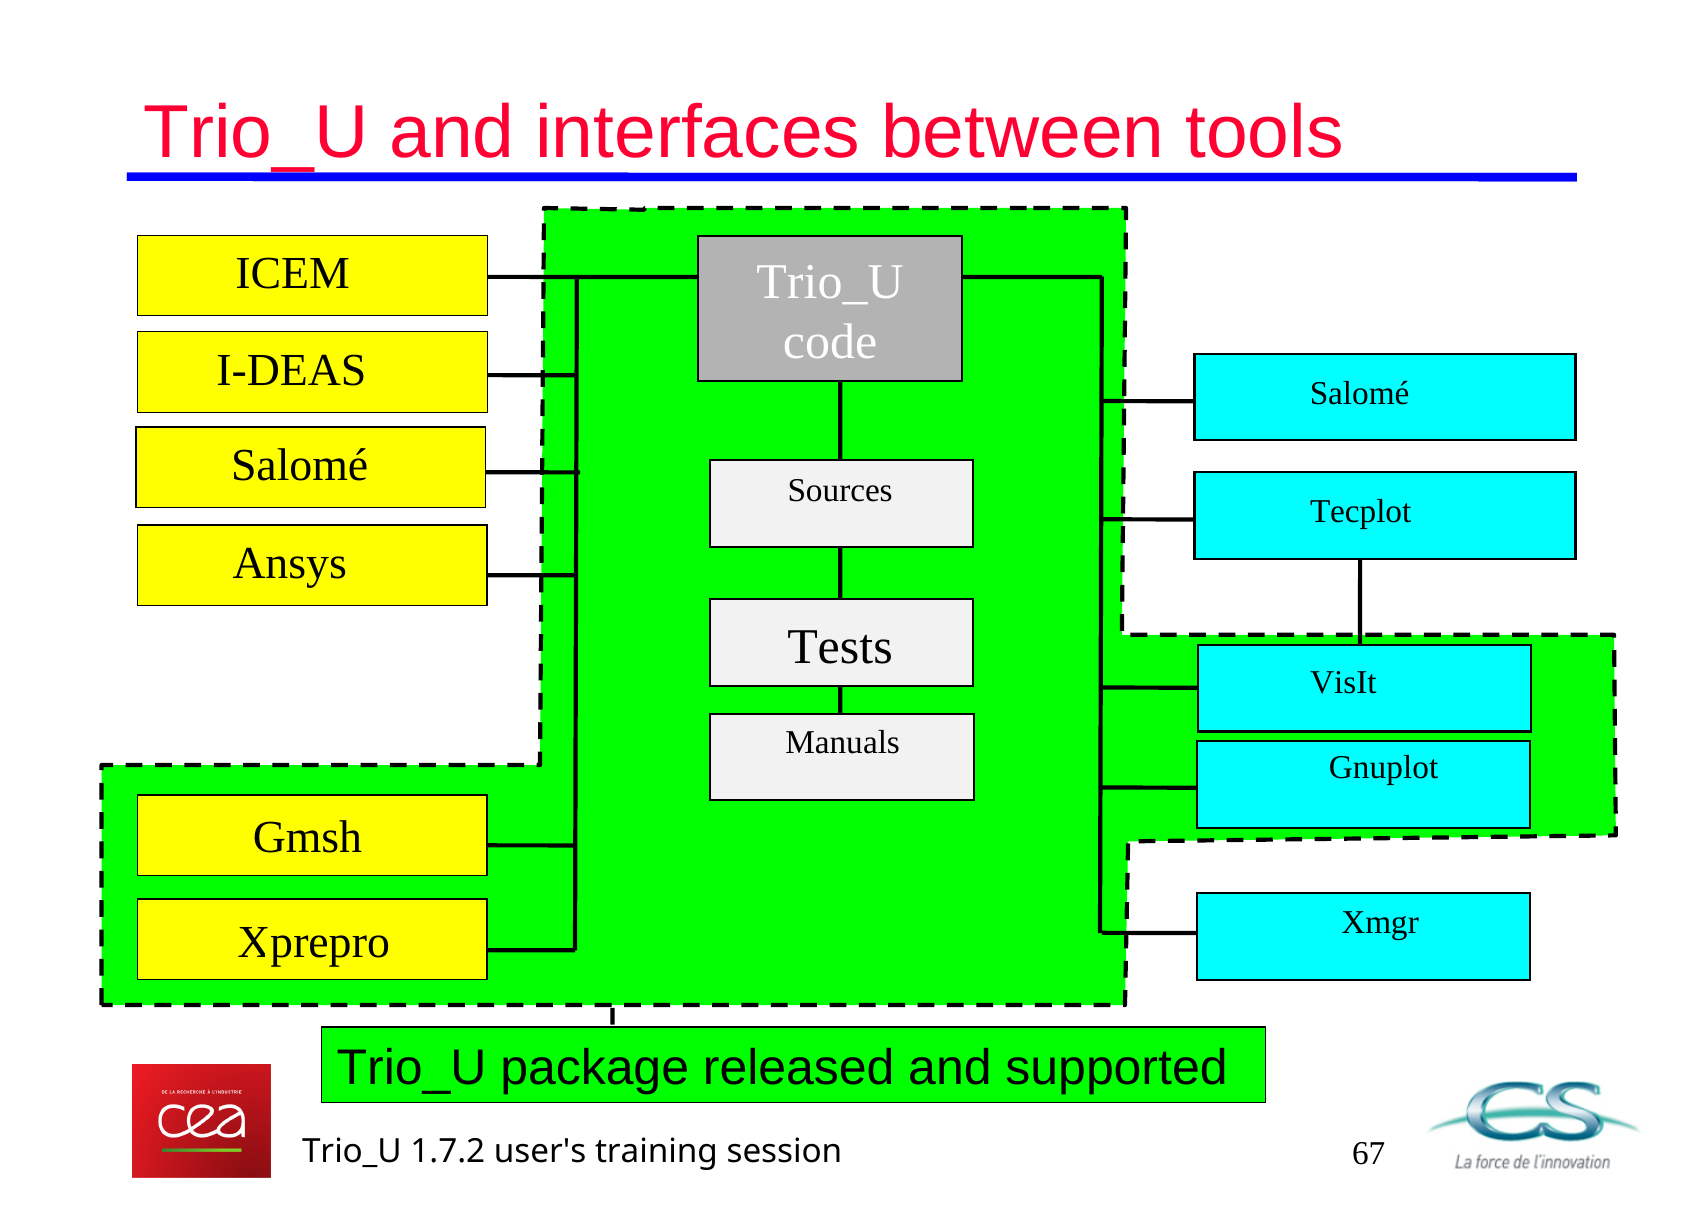

# Trio_U and interfaces between tools
ICEM
Trio_U
code
 I-DEAS
Salomé
Salomé
Sources
Tecplot
Ansys
Tests
 VisIt
Manuals
 Gnuplot
Gmsh
 Xmgr
Xprepro
Trio_U package released and supported
Trio_U 1.7.2 user's training session
67